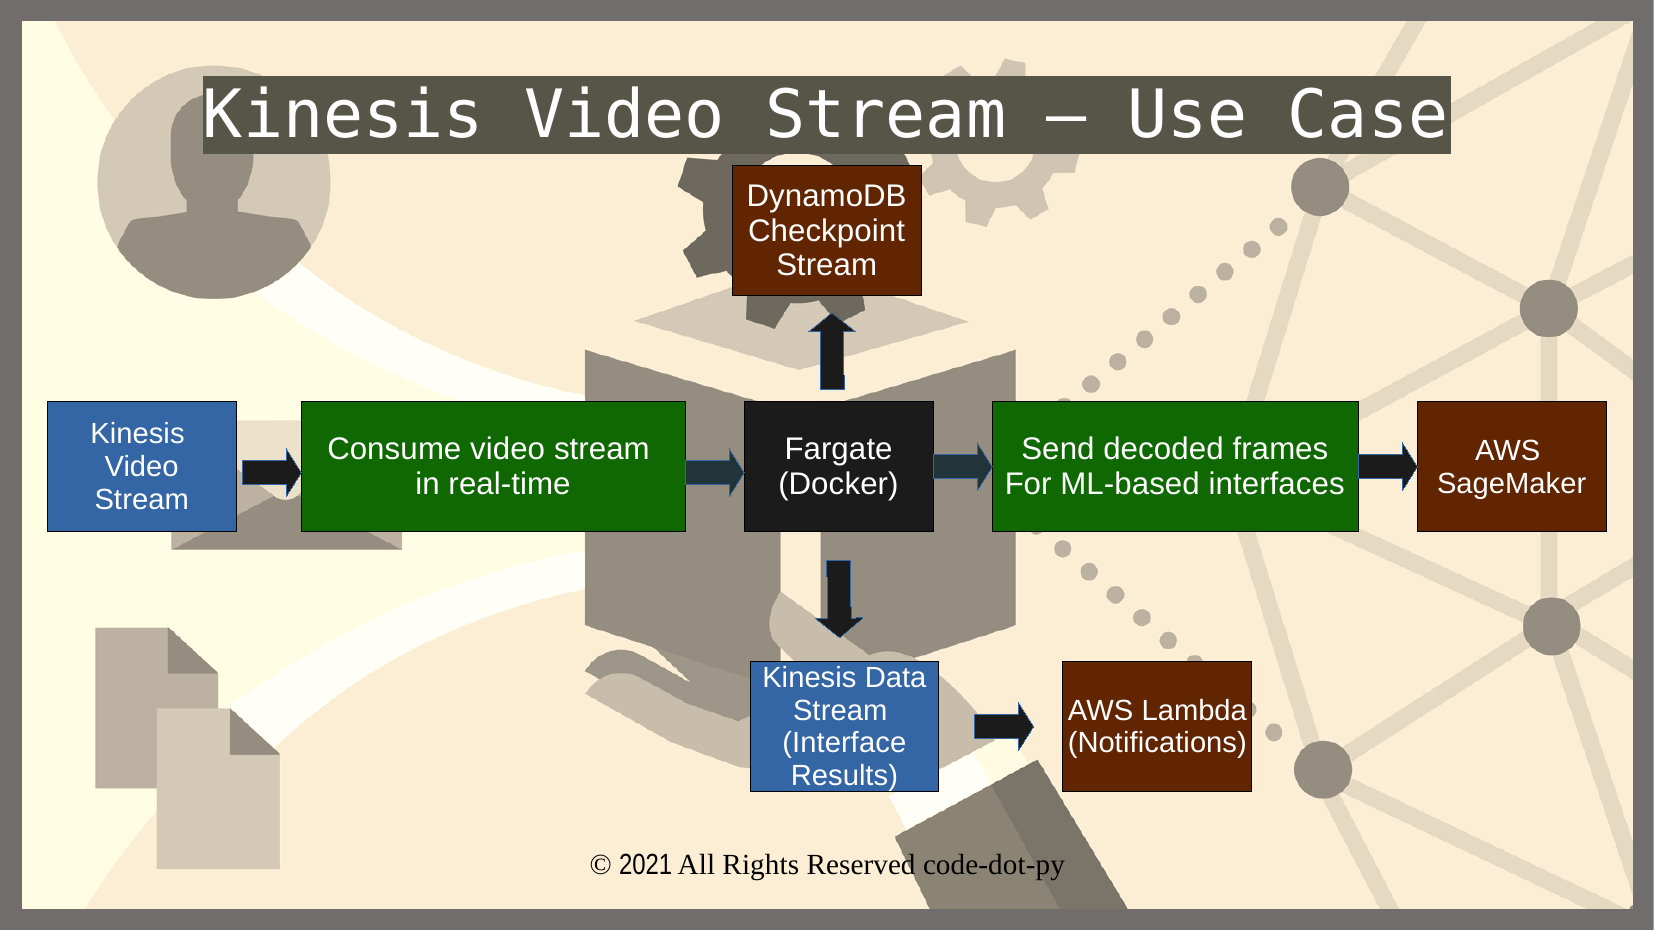

# Kinesis Video Stream – Use Case
DynamoDB
Checkpoint
Stream
Kinesis
Video
Stream
Consume video stream
in real-time
Fargate
(Docker)
Send decoded frames
For ML-based interfaces
AWS
SageMaker
Kinesis Data
Stream
(Interface
Results)
AWS Lambda
(Notifications)